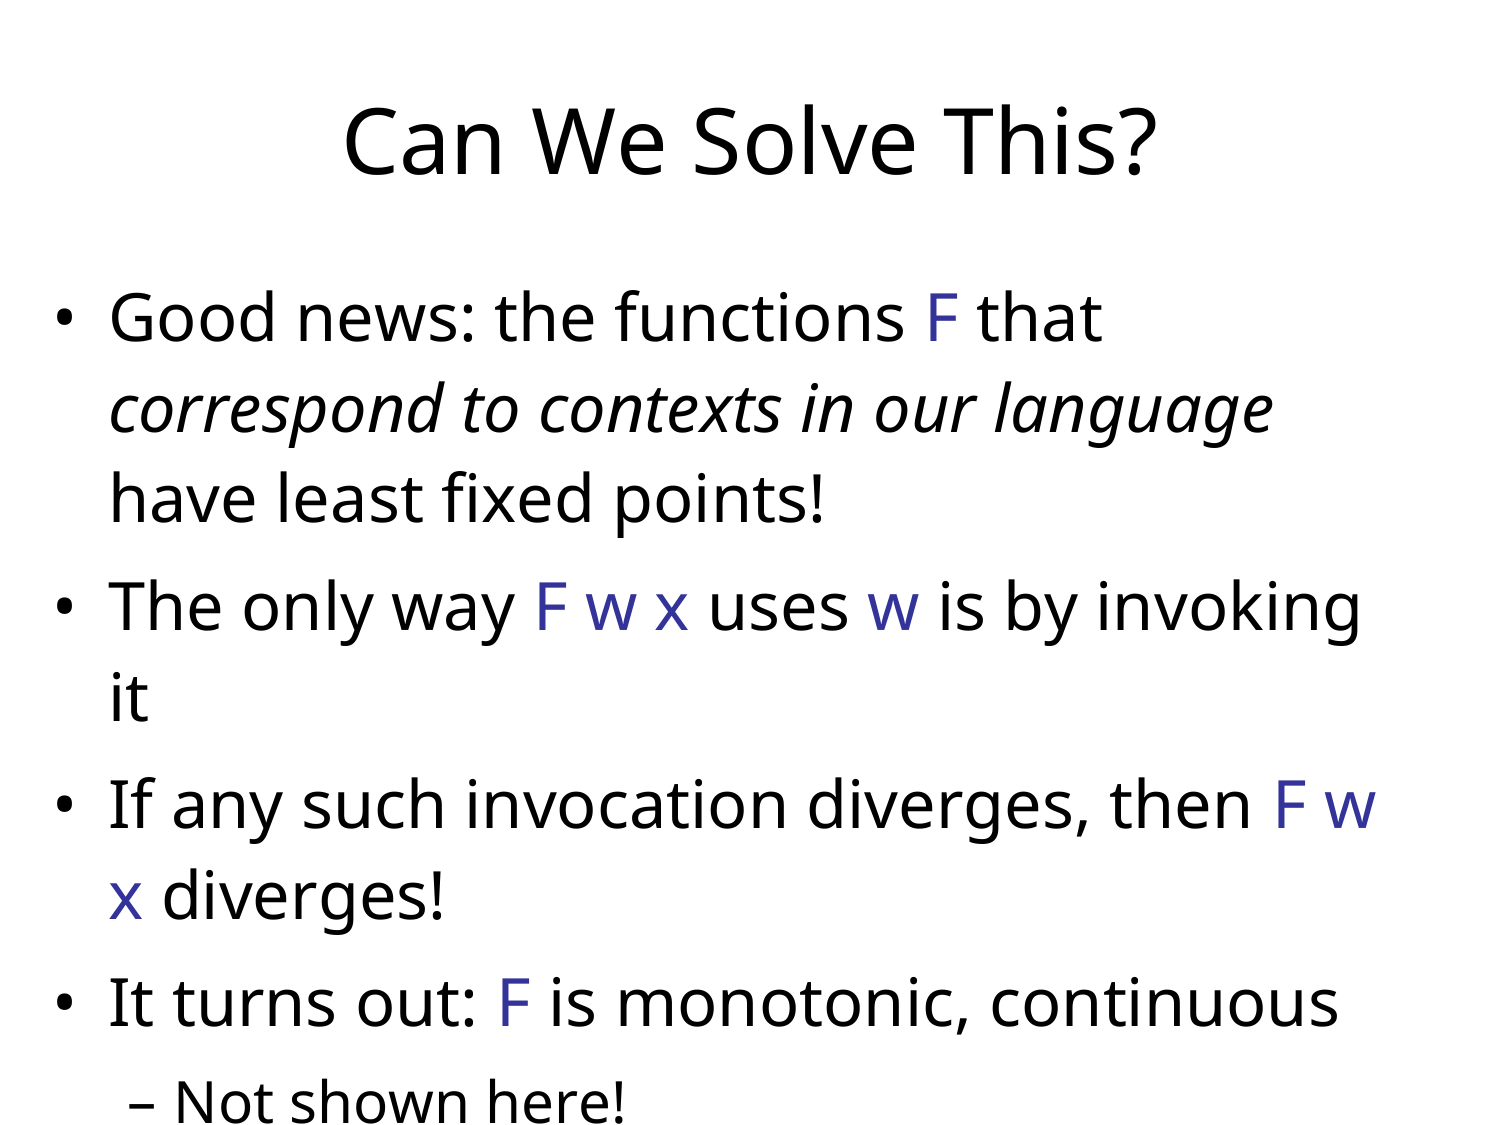

# Can We Solve This?
Good news: the functions F that correspond to contexts in our language have least fixed points!
The only way F w x uses w is by invoking it
If any such invocation diverges, then F w x diverges!
It turns out: F is monotonic, continuous
Not shown here!